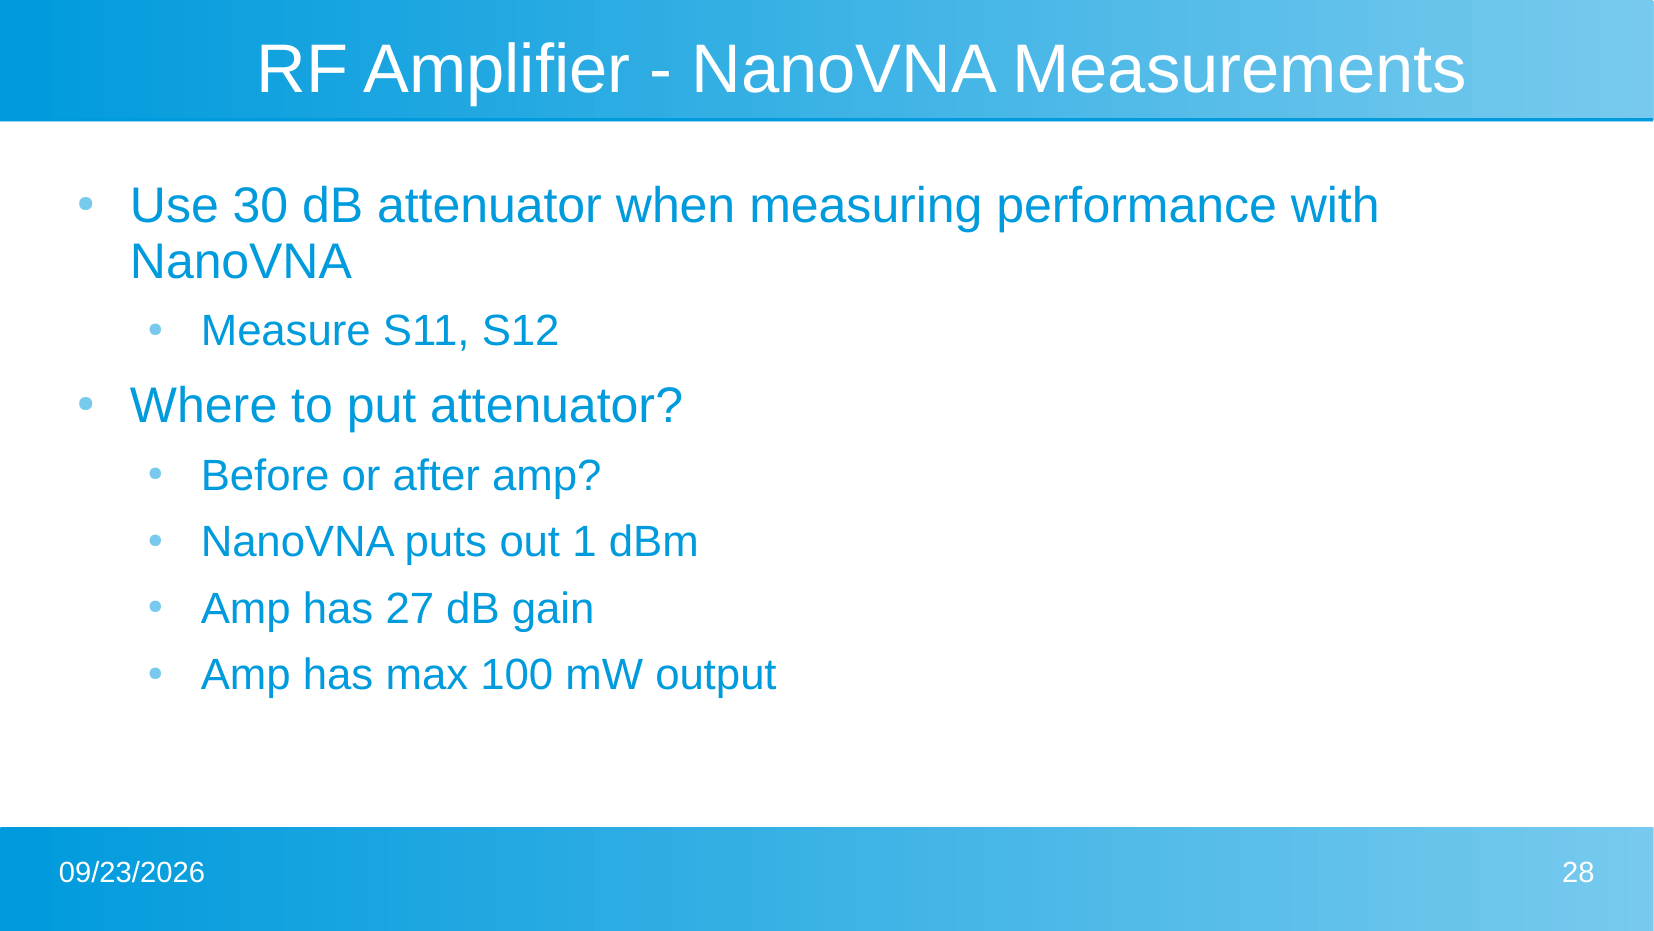

# RF Amplifier - NanoVNA Measurements
Use 30 dB attenuator when measuring performance with NanoVNA
Measure S11, S12
Where to put attenuator?
Before or after amp?
NanoVNA puts out 1 dBm
Amp has 27 dB gain
Amp has max 100 mW output
28